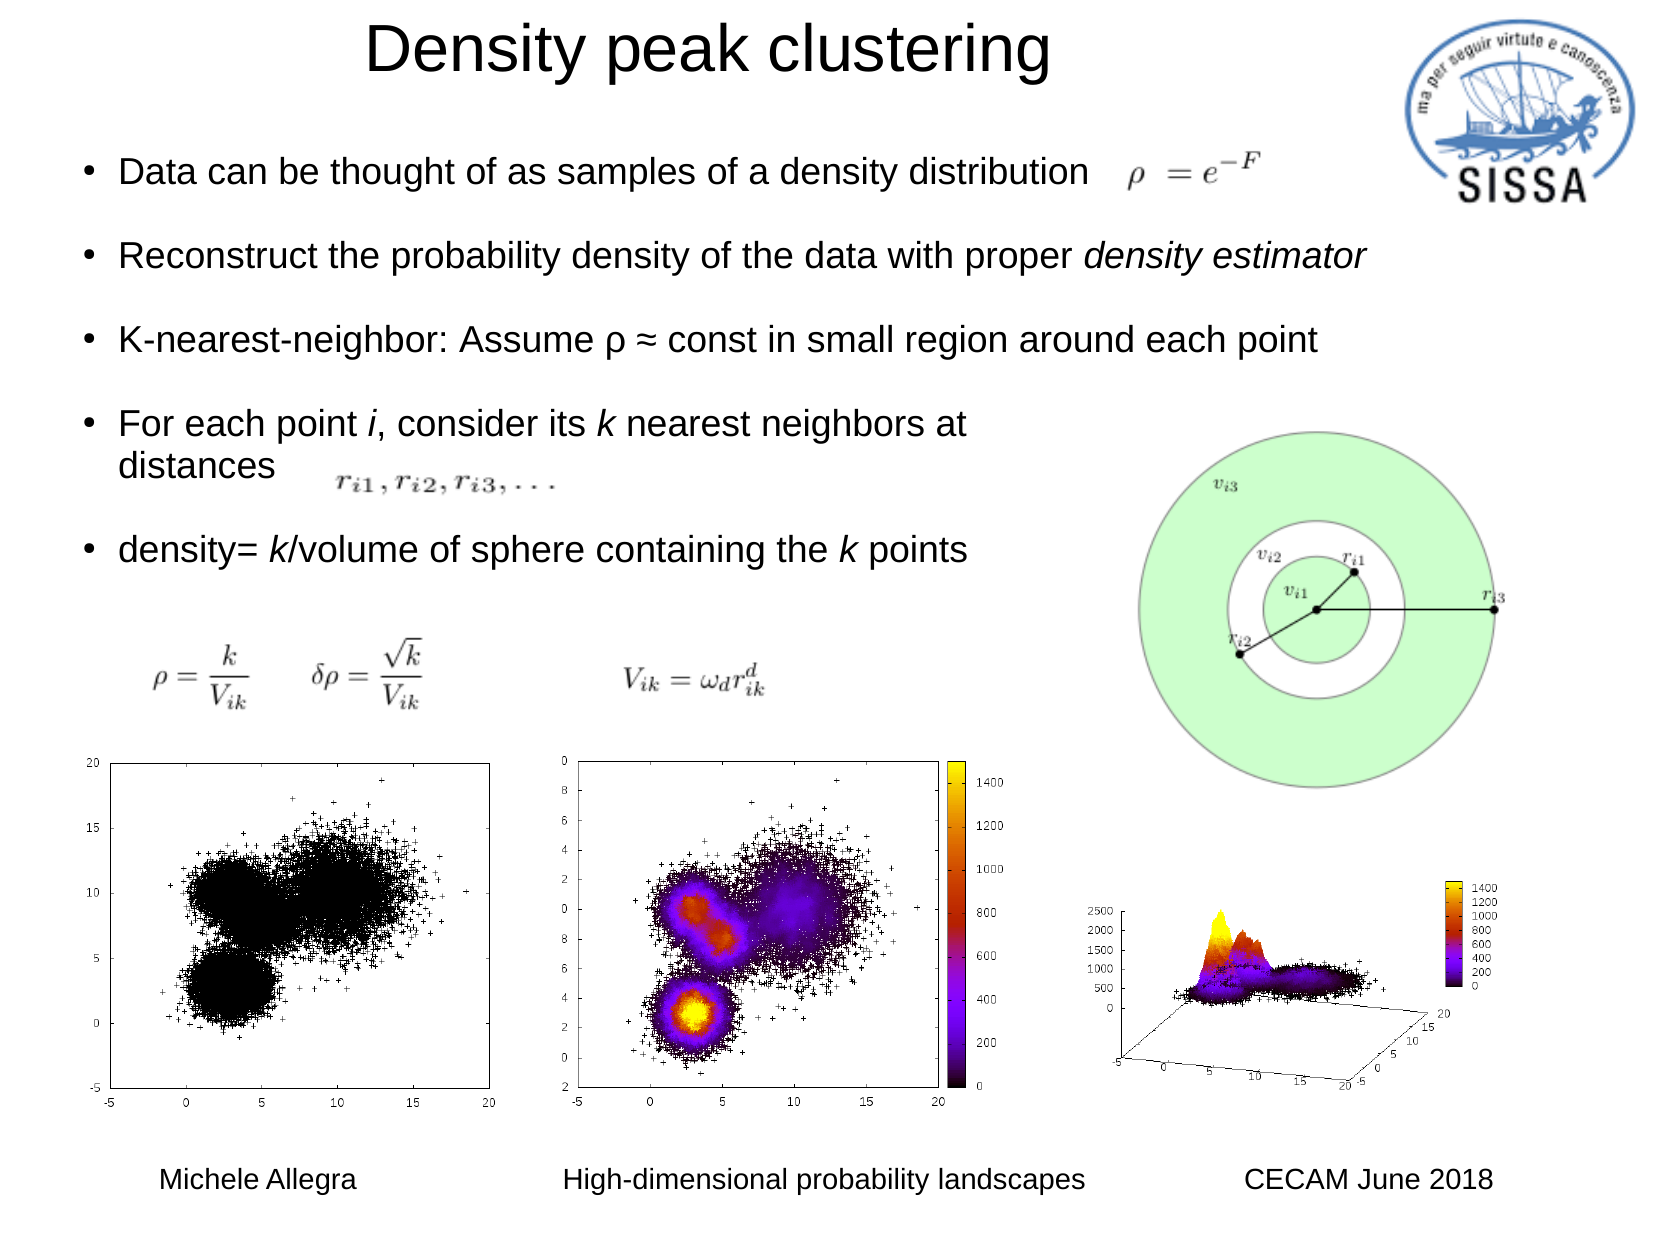

# Density peak clustering
Data can be thought of as samples of a density distribution
Reconstruct the probability density of the data with proper density estimator
K-nearest-neighbor: Assume ρ ≈ const in small region around each point
For each point i, consider its k nearest neighbors at
distances
density= k/volume of sphere containing the k points
Michele Allegra High-dimensional probability landscapes CECAM June 2018